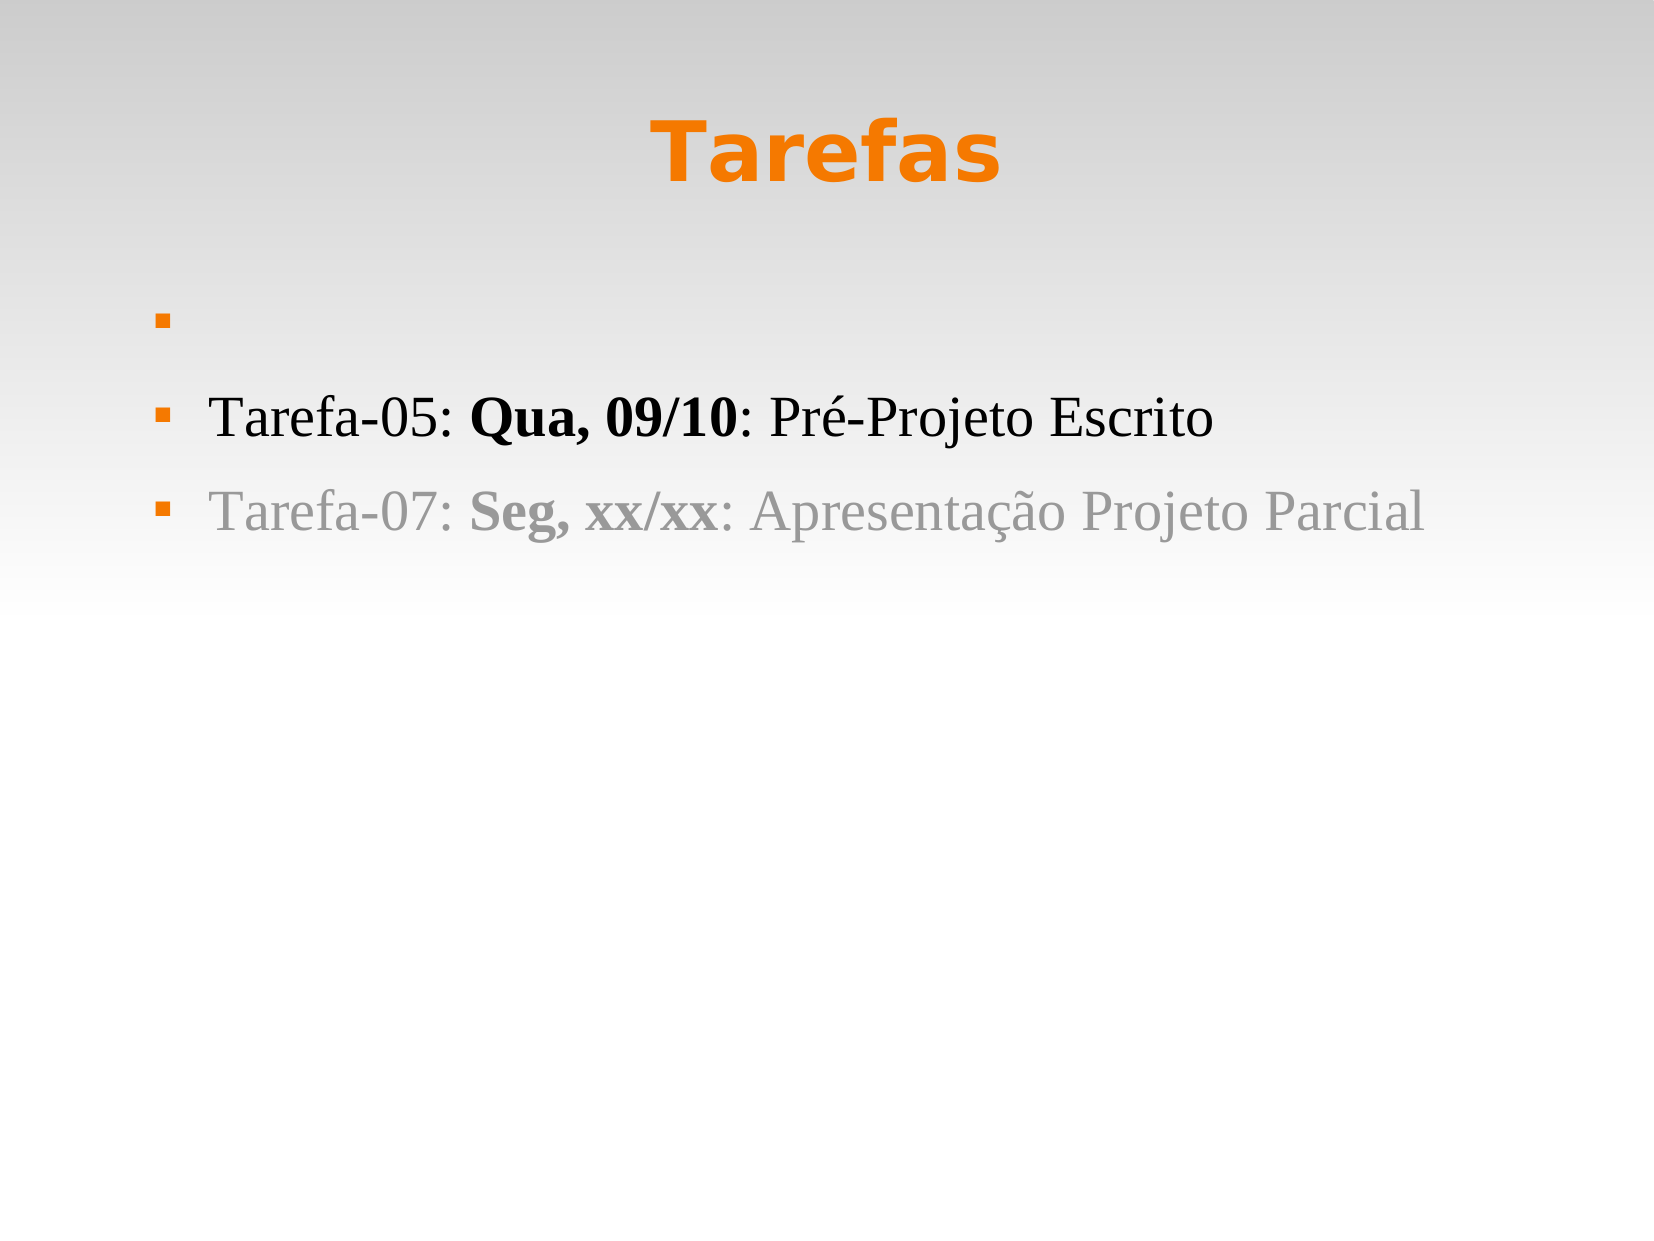

# Tarefas
Tarefa-05: Qua, 09/10: Pré-Projeto Escrito
Tarefa-07: Seg, xx/xx: Apresentação Projeto Parcial